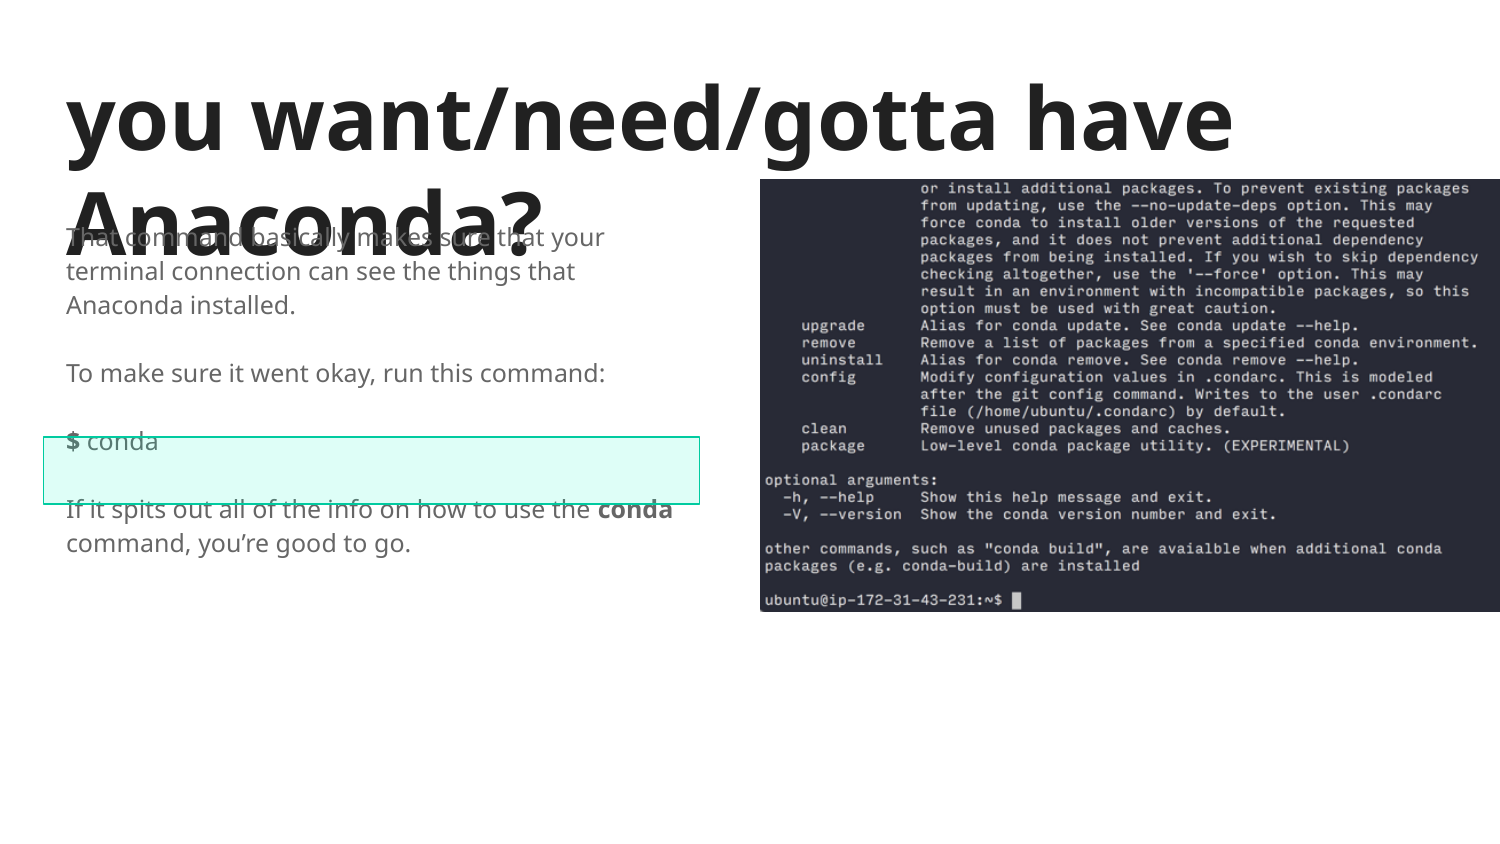

# you want/need/gotta have Anaconda?
That command basically makes sure that your terminal connection can see the things that Anaconda installed.
To make sure it went okay, run this command:
$ conda
If it spits out all of the info on how to use the conda command, you’re good to go.